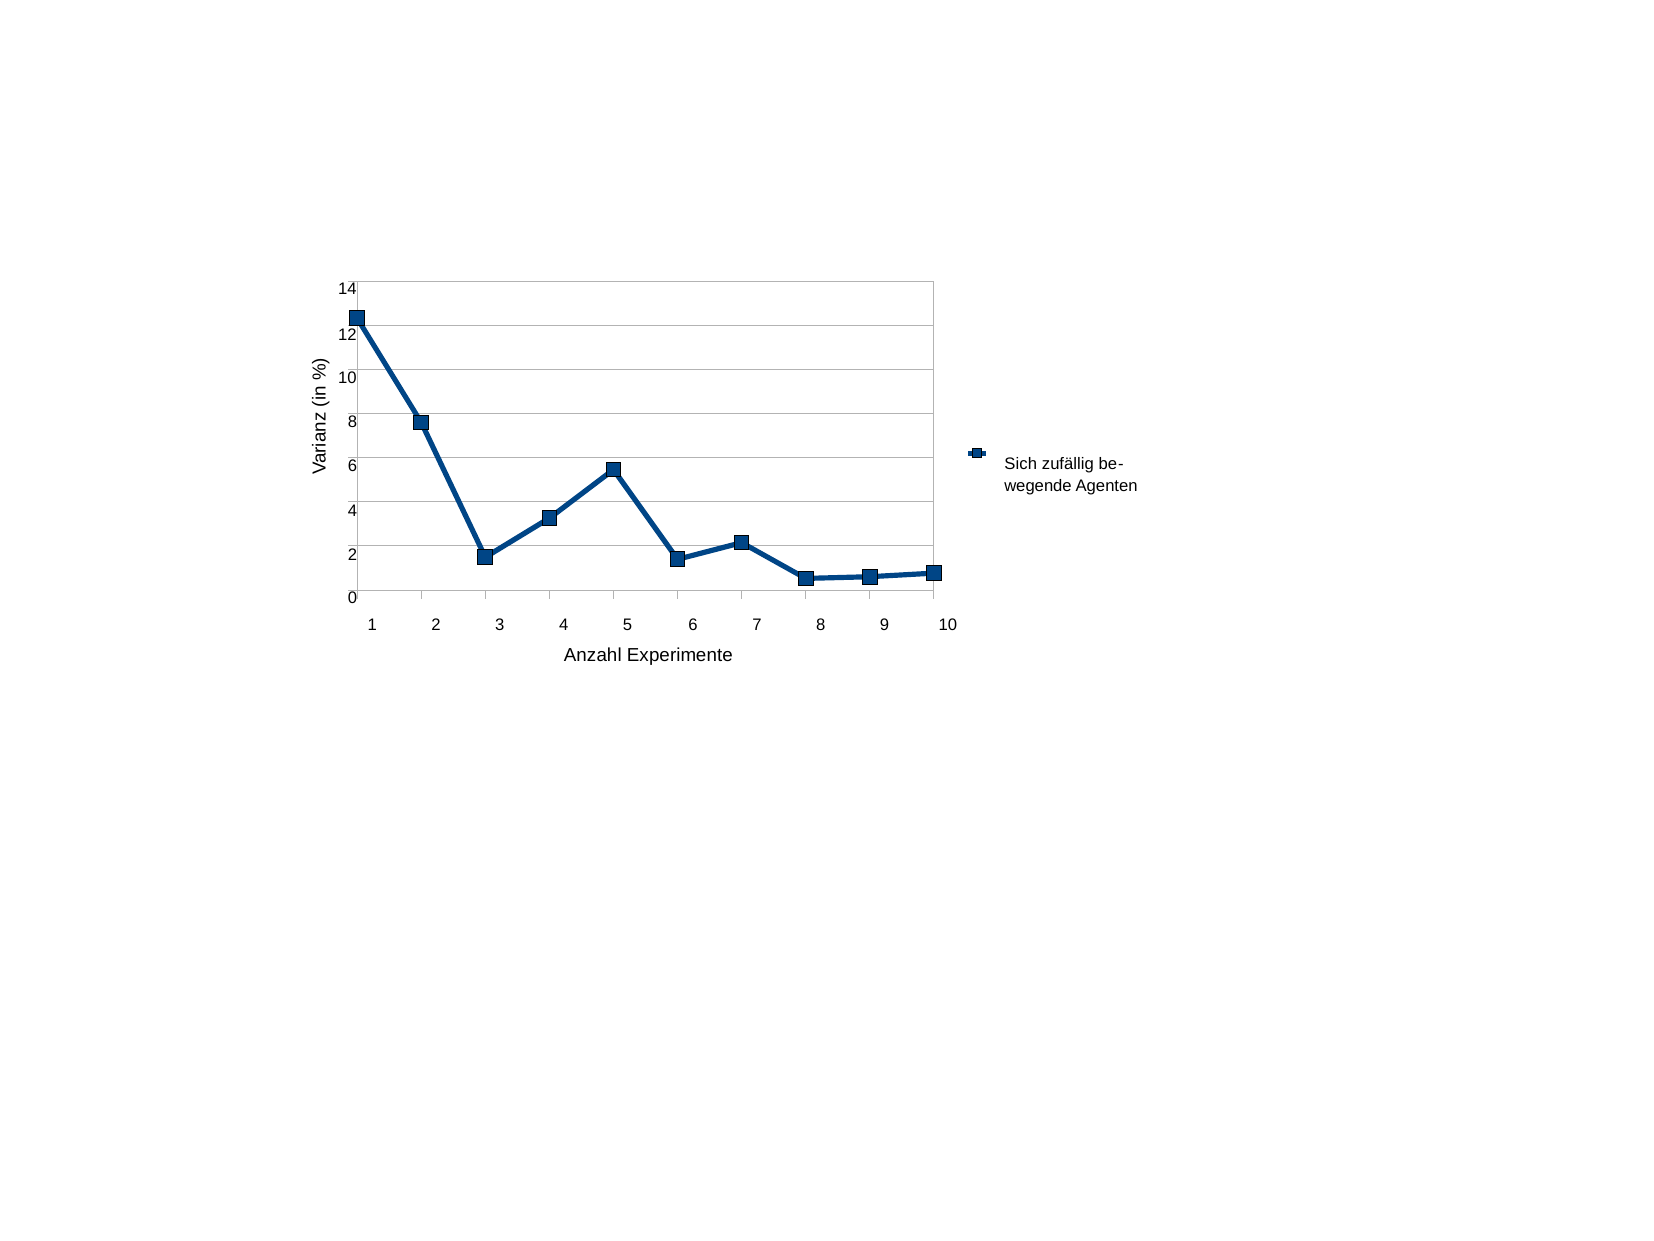

14
12
10
Varianz (in %)
8
Sich zufällig be
-
6
wegende Agenten
4
2
0
1
2
3
4
5
6
7
8
9
10
Anzahl Experimente